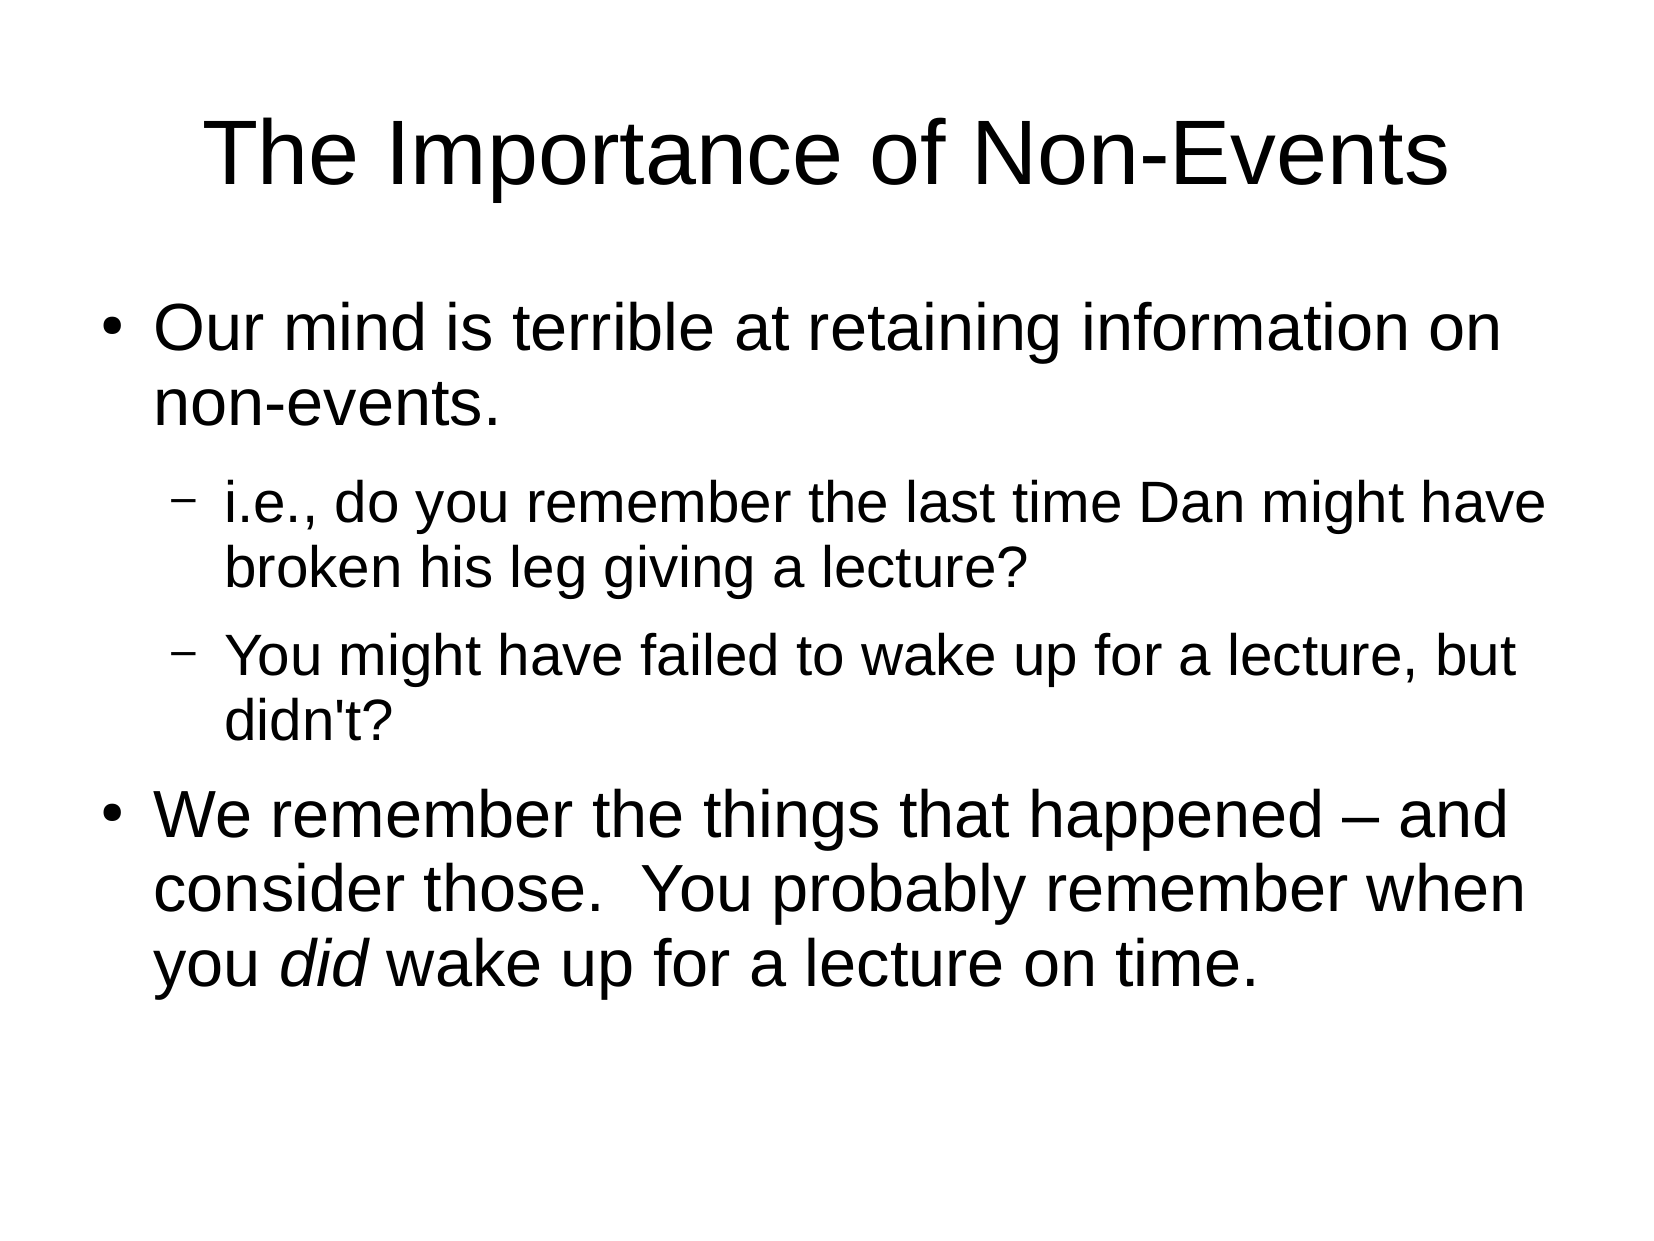

# The Importance of Non-Events
Our mind is terrible at retaining information on non-events.
i.e., do you remember the last time Dan might have broken his leg giving a lecture?
You might have failed to wake up for a lecture, but didn't?
We remember the things that happened – and consider those. You probably remember when you did wake up for a lecture on time.